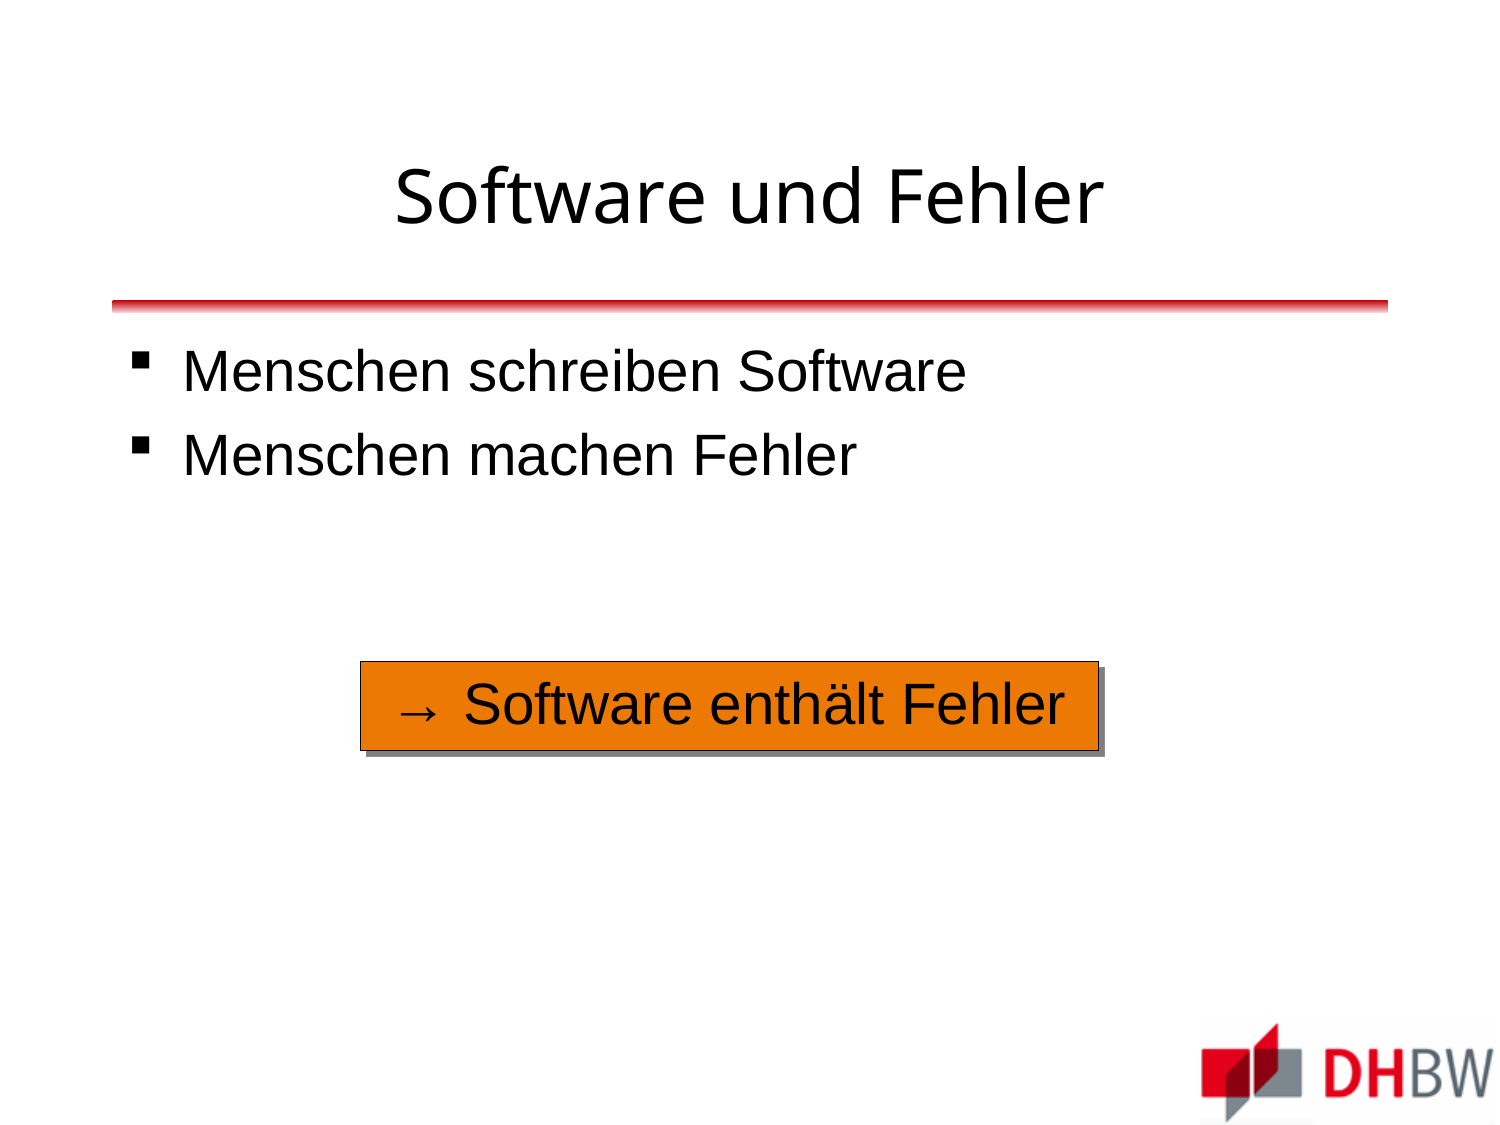

# Software und Fehler
Menschen schreiben Software
Menschen machen Fehler
 → Software enthält Fehler